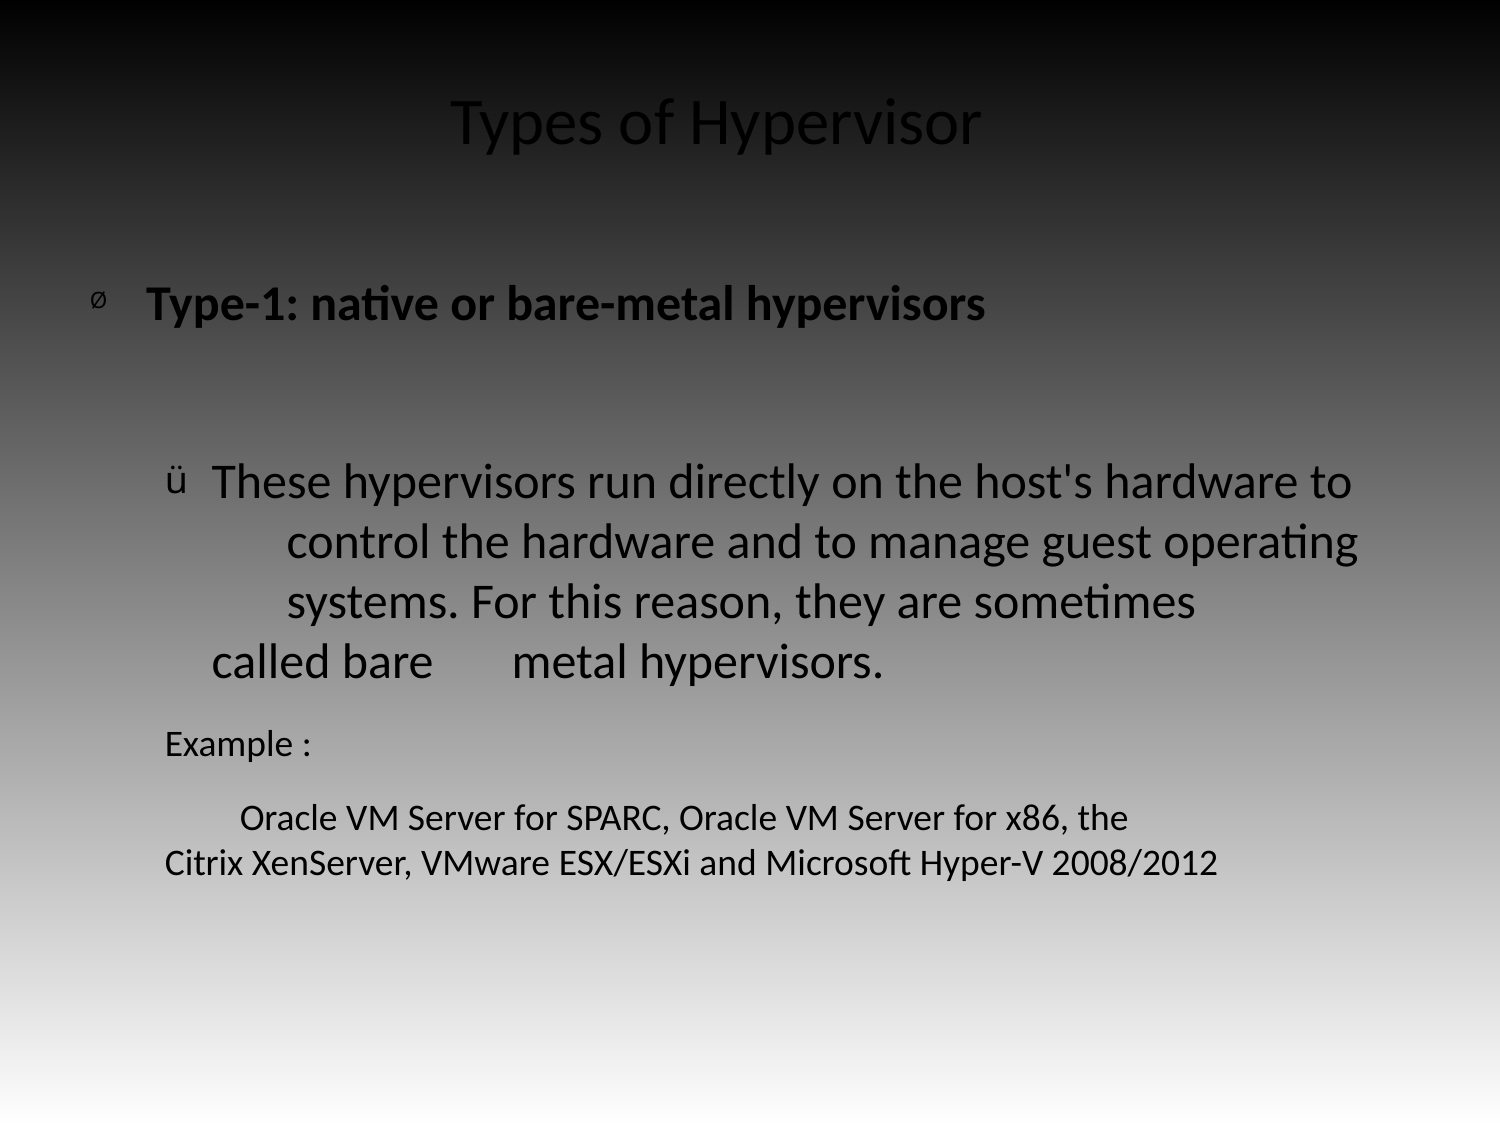

# Types of Hypervisor
Type-1: native or bare-metal hypervisors
These hypervisors run directly on the host's hardware to 	control the hardware and to manage guest operating 	systems. For this reason, they are sometimes called bare 	metal hypervisors.
Example :
	Oracle VM Server for SPARC, Oracle VM Server for x86, the 	Citrix XenServer, VMware ESX/ESXi and Microsoft Hyper-V 2008/2012